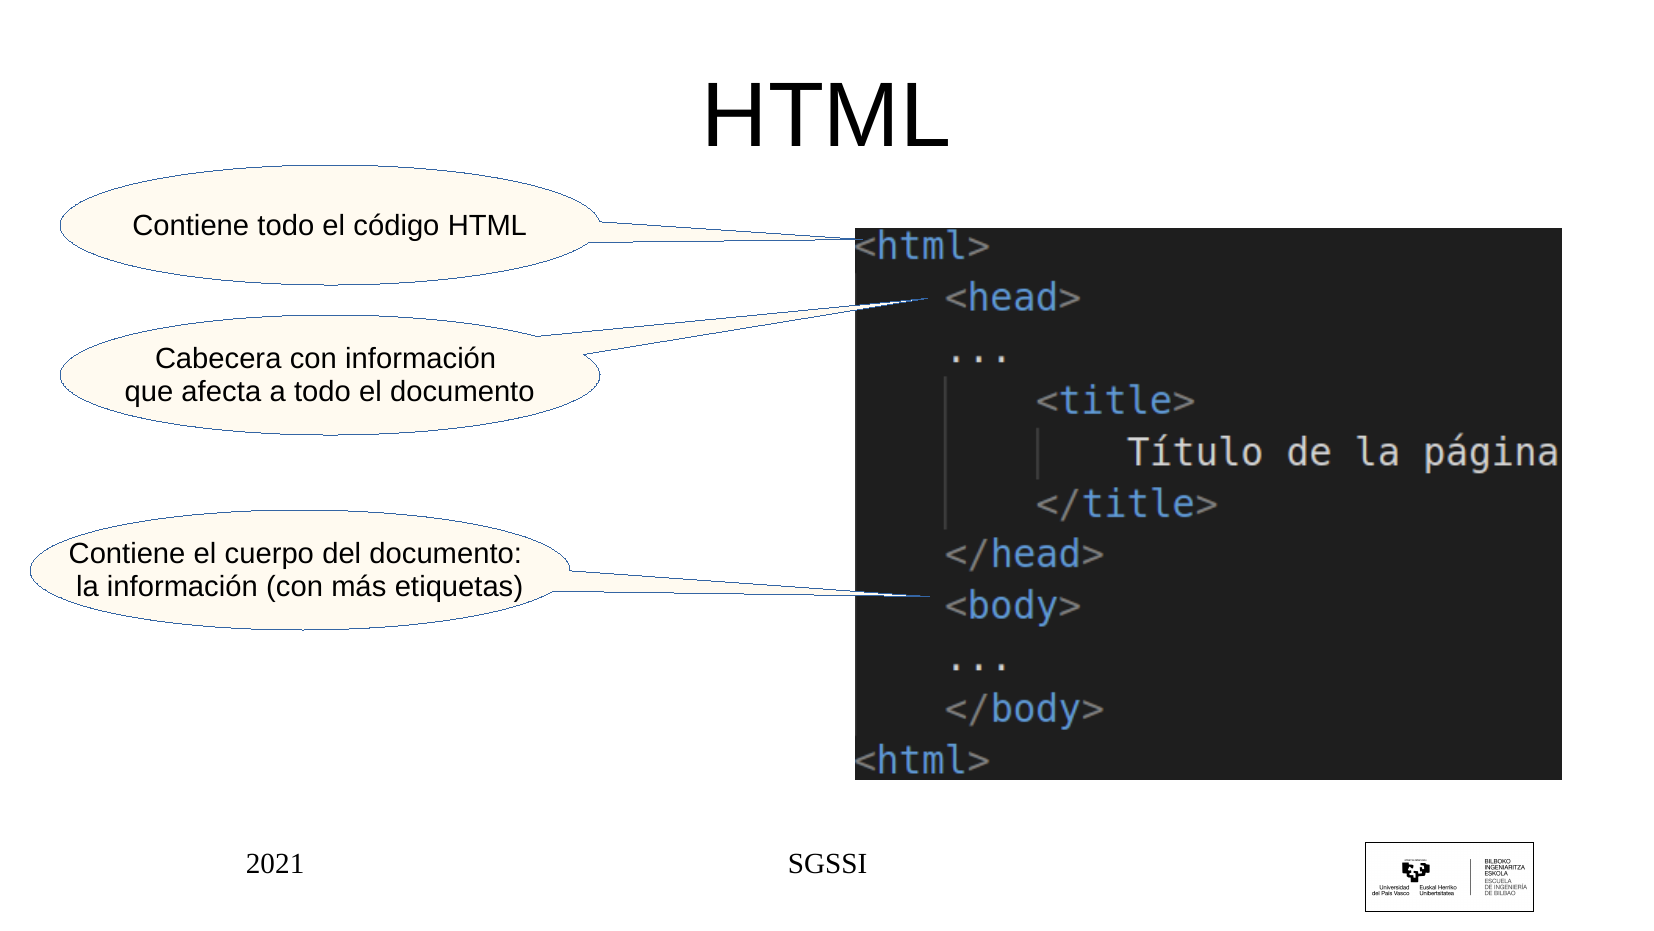

# HTML
Contiene todo el código HTML
Cabecera con información
que afecta a todo el documento
Contiene el cuerpo del documento:
la información (con más etiquetas)